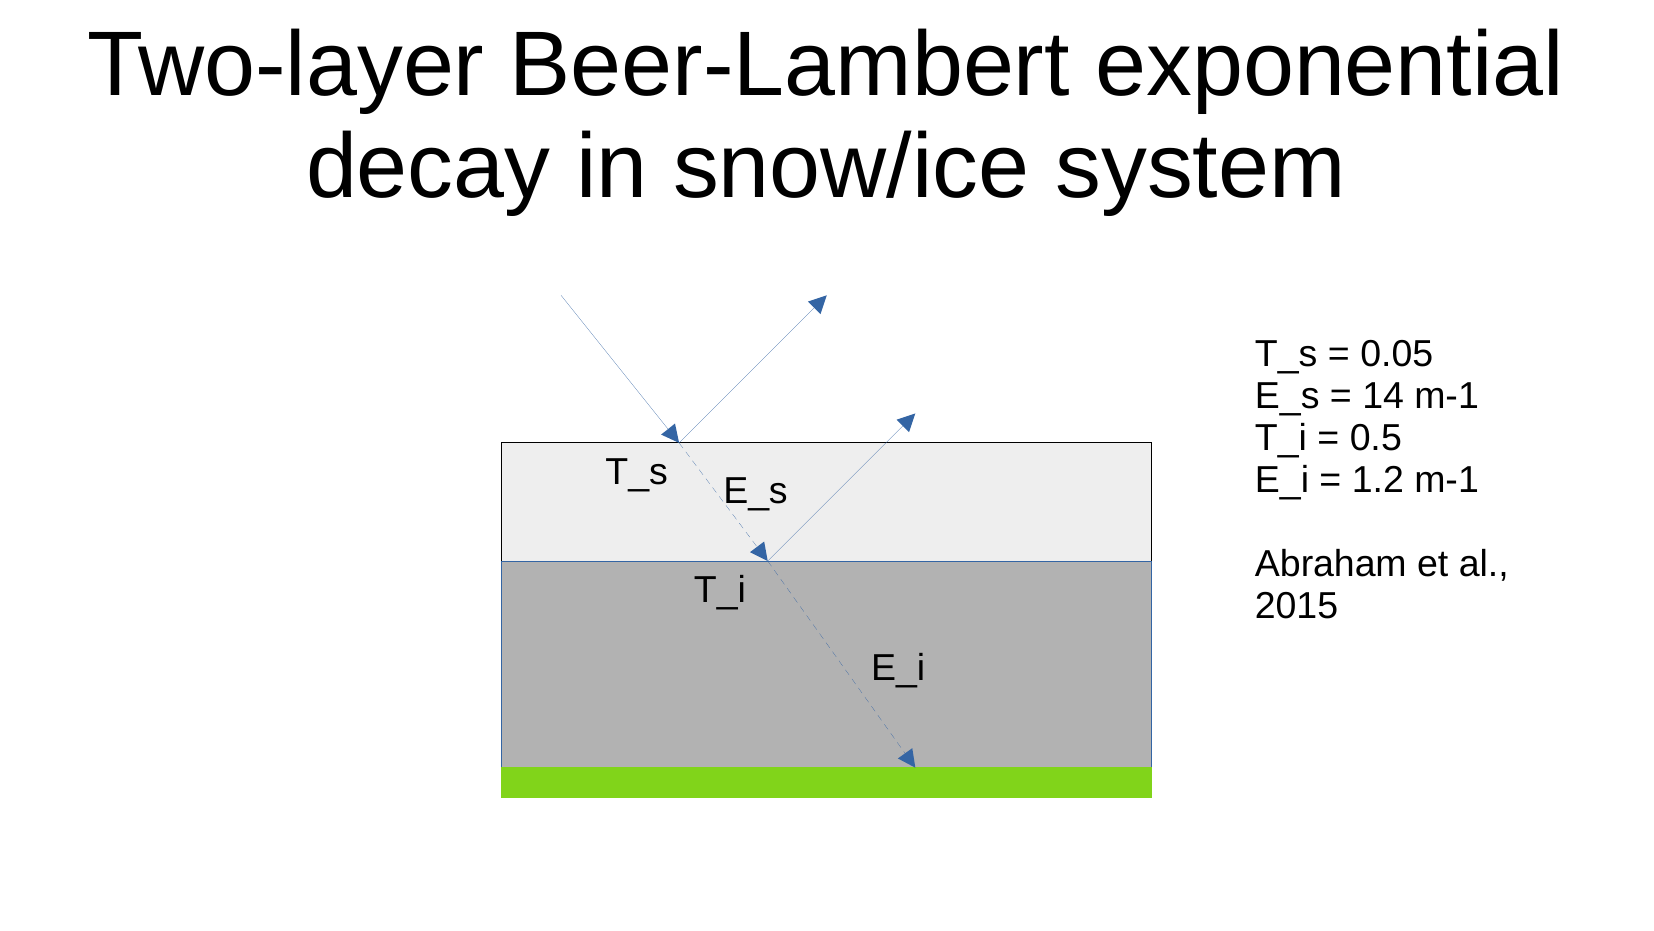

# Two-layer Beer-Lambert exponential decay in snow/ice system
T_s = 0.05
E_s = 14 m-1
T_i = 0.5
E_i = 1.2 m-1
Abraham et al., 2015
T_s
E_s
T_i
E_i